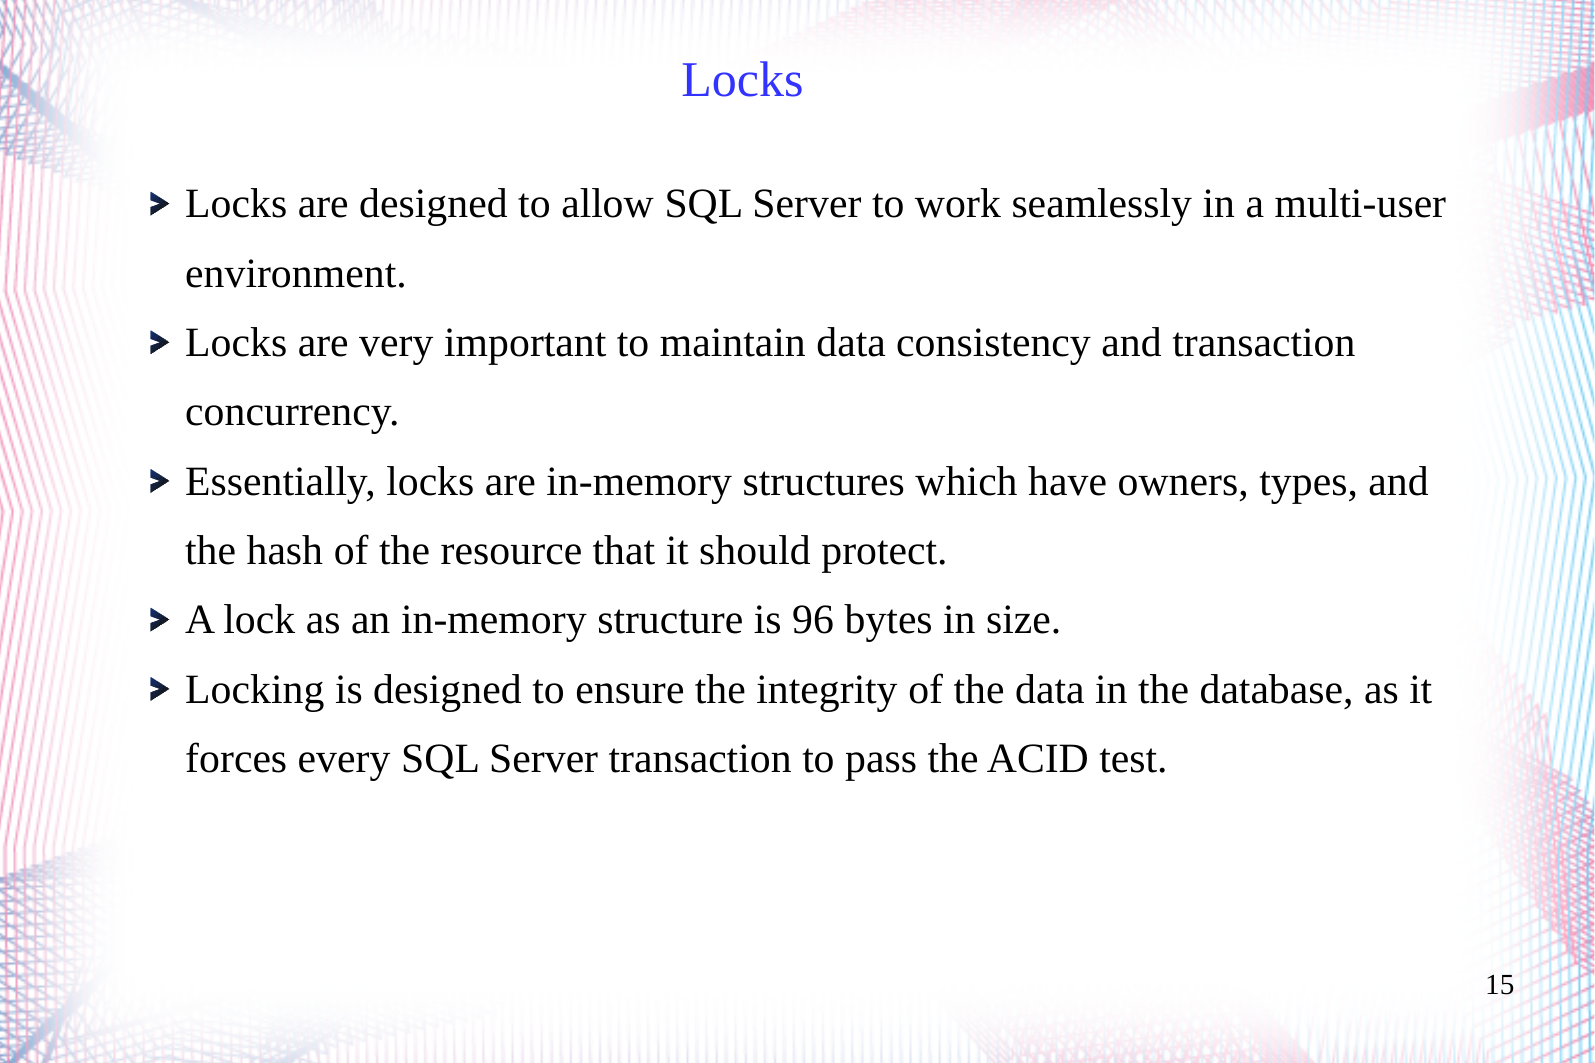

Locks
Locks are designed to allow SQL Server to work seamlessly in a multi-user environment.
Locks are very important to maintain data consistency and transaction concurrency.
Essentially, locks are in-memory structures which have owners, types, and the hash of the resource that it should protect.
A lock as an in-memory structure is 96 bytes in size.
Locking is designed to ensure the integrity of the data in the database, as it forces every SQL Server transaction to pass the ACID test.
15